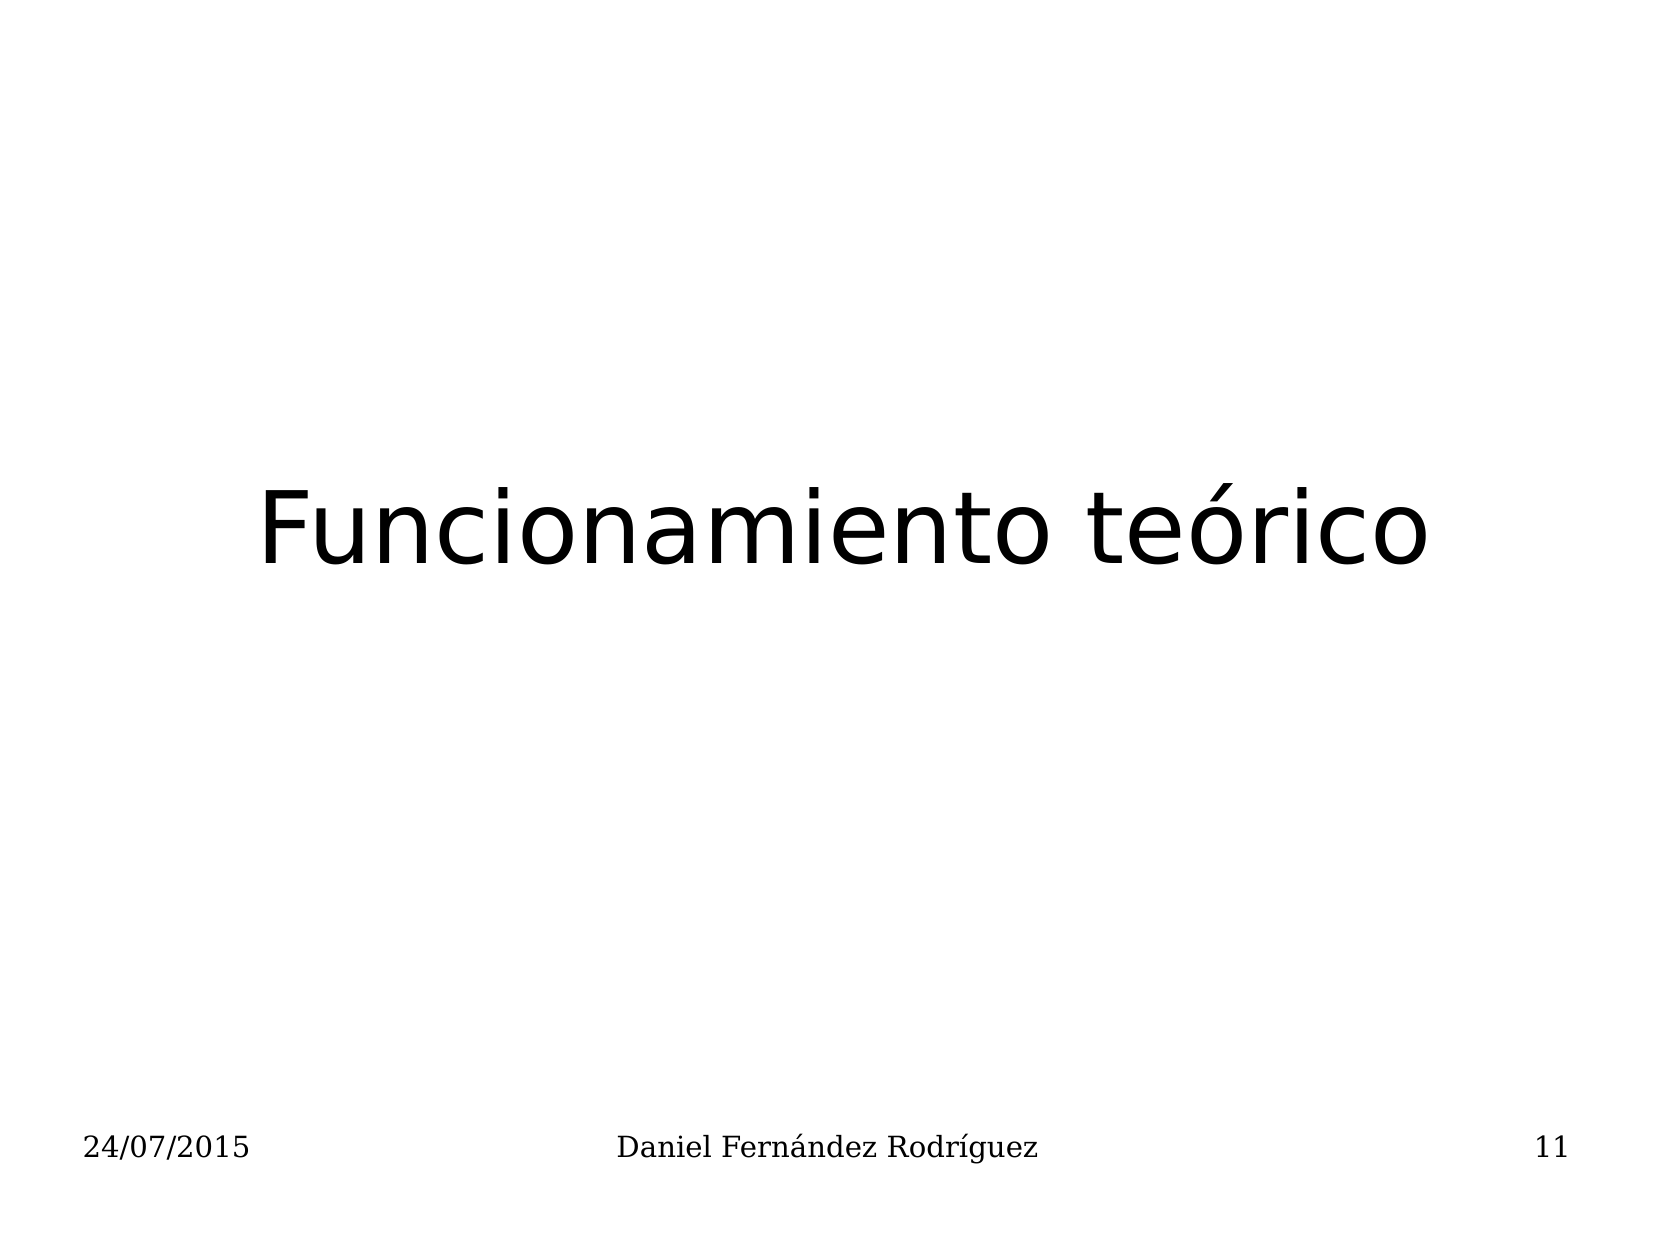

# Funcionamiento teórico
24/07/2015
Daniel Fernández Rodríguez
11